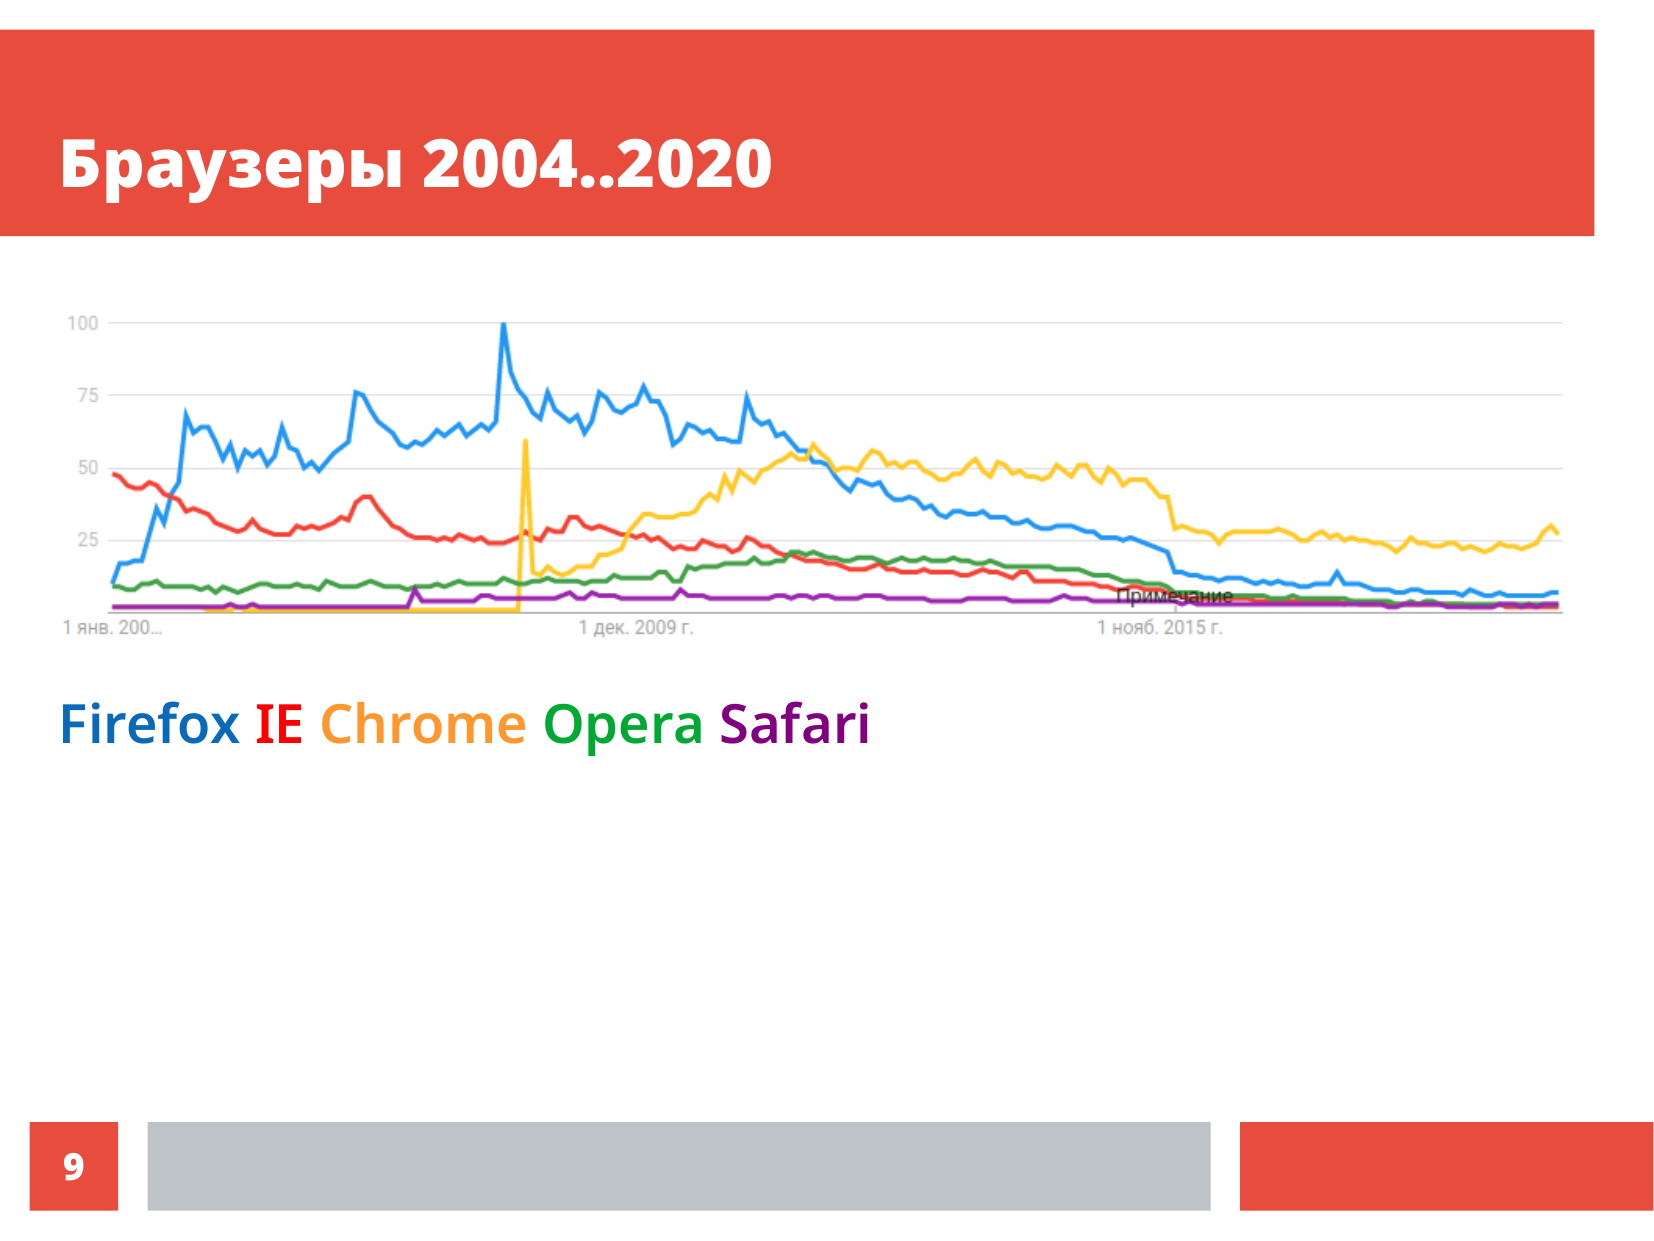

# Браузеры 2004..2020
Firefox IE Chrome Opera Safari
9